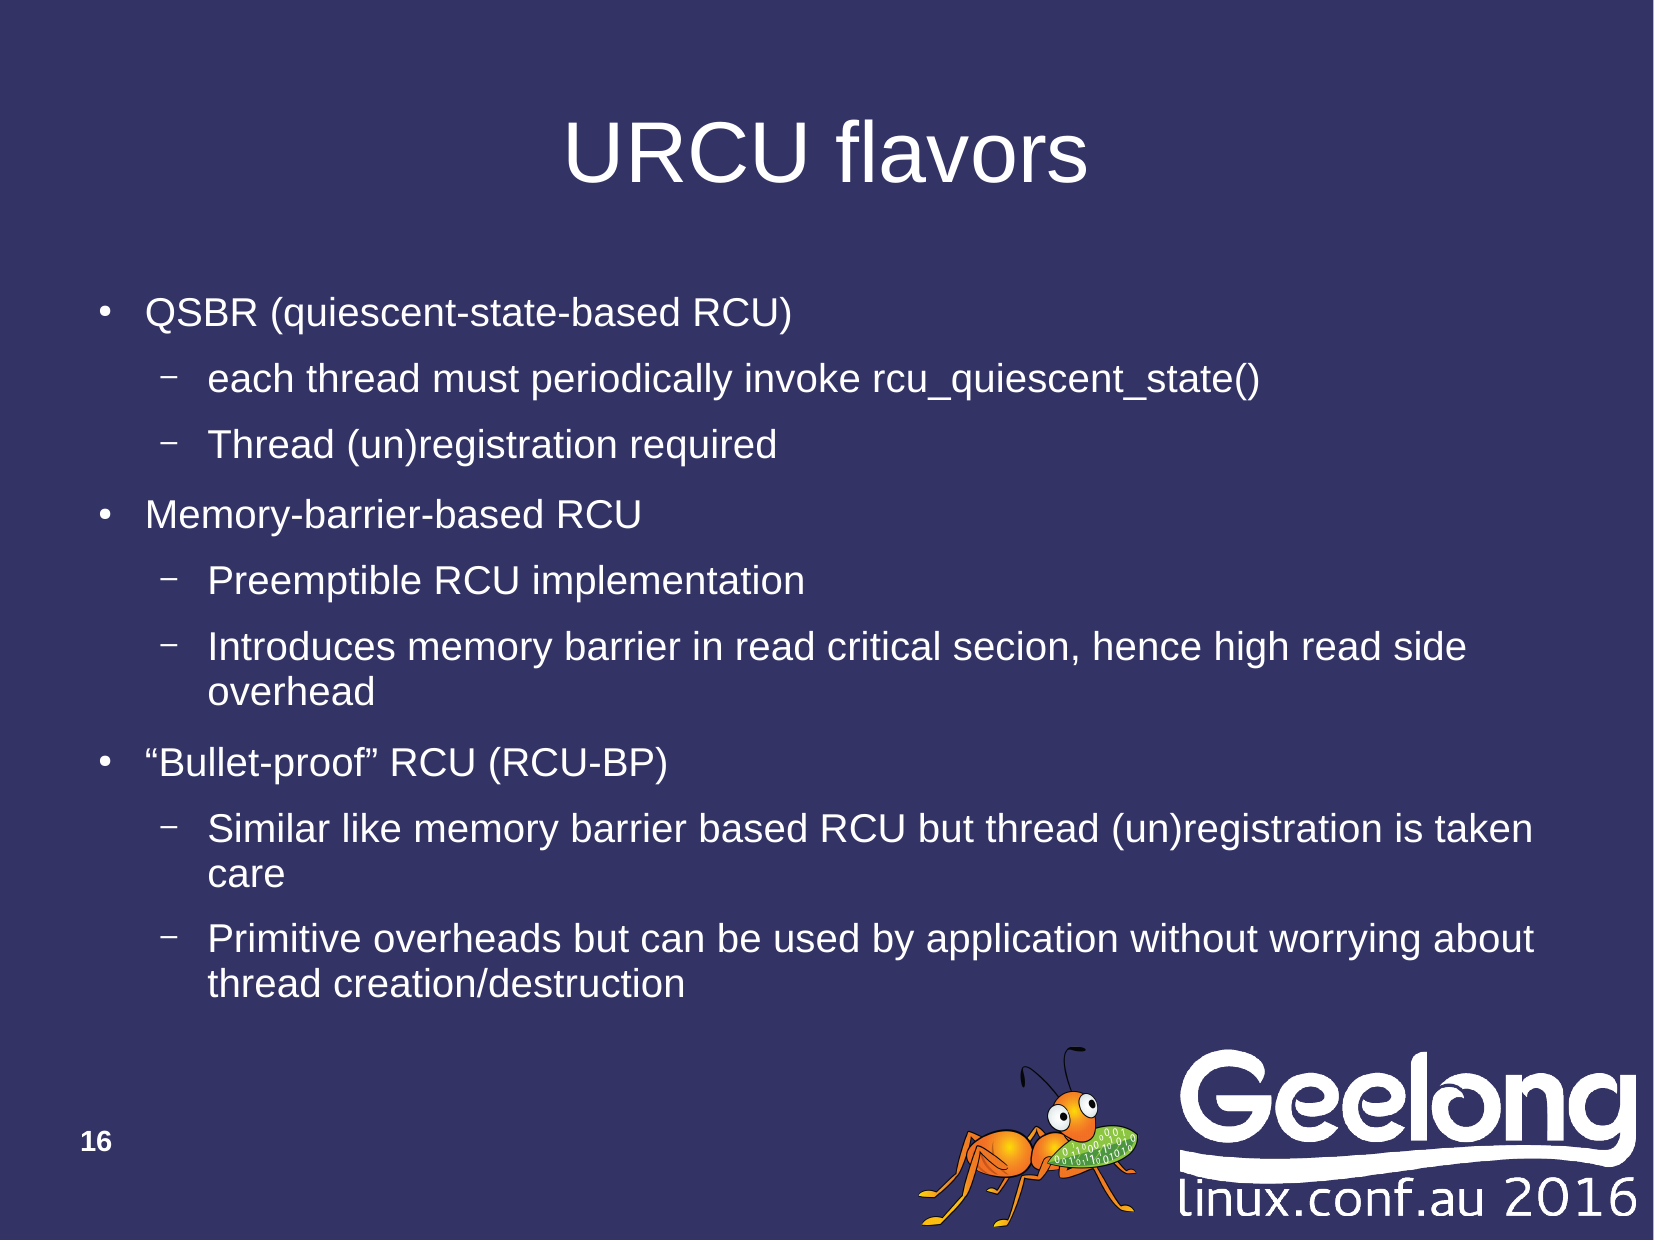

# URCU flavors
QSBR (quiescent-state-based RCU)
each thread must periodically invoke rcu_quiescent_state()
Thread (un)registration required
Memory-barrier-based RCU
Preemptible RCU implementation
Introduces memory barrier in read critical secion, hence high read side overhead
“Bullet-proof” RCU (RCU-BP)
Similar like memory barrier based RCU but thread (un)registration is taken care
Primitive overheads but can be used by application without worrying about thread creation/destruction
16